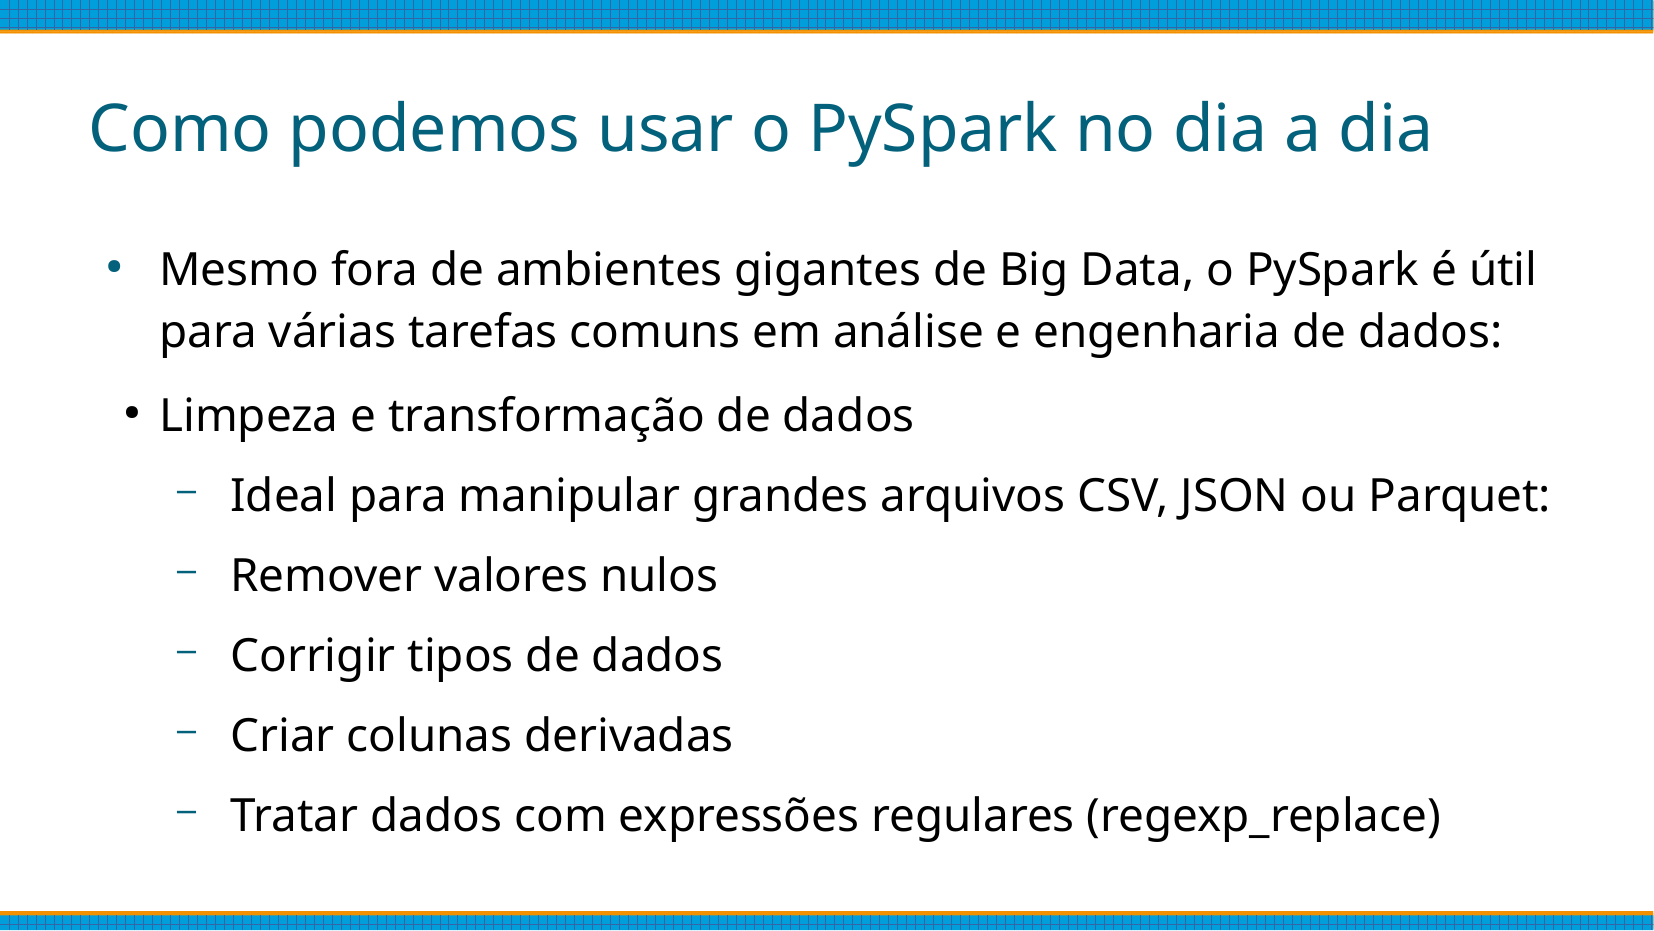

# Como podemos usar o PySpark no dia a dia
Mesmo fora de ambientes gigantes de Big Data, o PySpark é útil para várias tarefas comuns em análise e engenharia de dados:
Limpeza e transformação de dados
Ideal para manipular grandes arquivos CSV, JSON ou Parquet:
Remover valores nulos
Corrigir tipos de dados
Criar colunas derivadas
Tratar dados com expressões regulares (regexp_replace)